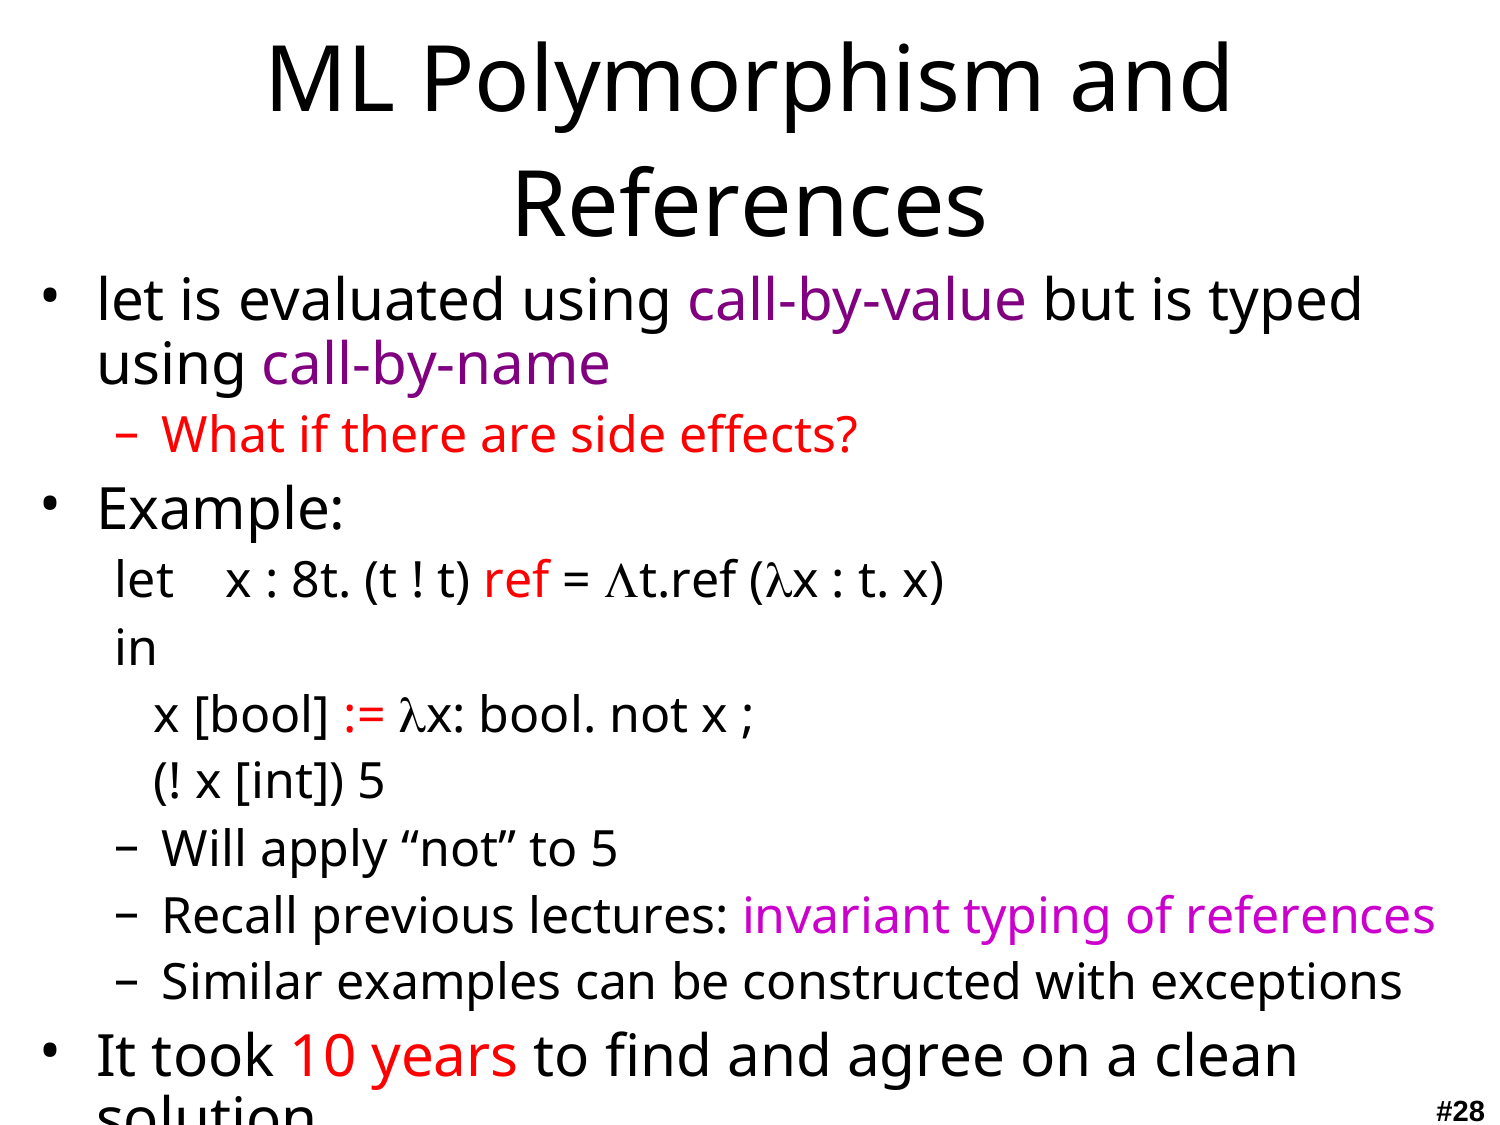

# ML Polymorphism and References
let is evaluated using call-by-value but is typed using call-by-name
What if there are side effects?
Example:
let x : 8t. (t ! t) ref = t.ref (x : t. x)
in
 x [bool] := x: bool. not x ;
 (! x [int]) 5
Will apply “not” to 5
Recall previous lectures: invariant typing of references
Similar examples can be constructed with exceptions
It took 10 years to find and agree on a clean solution
28